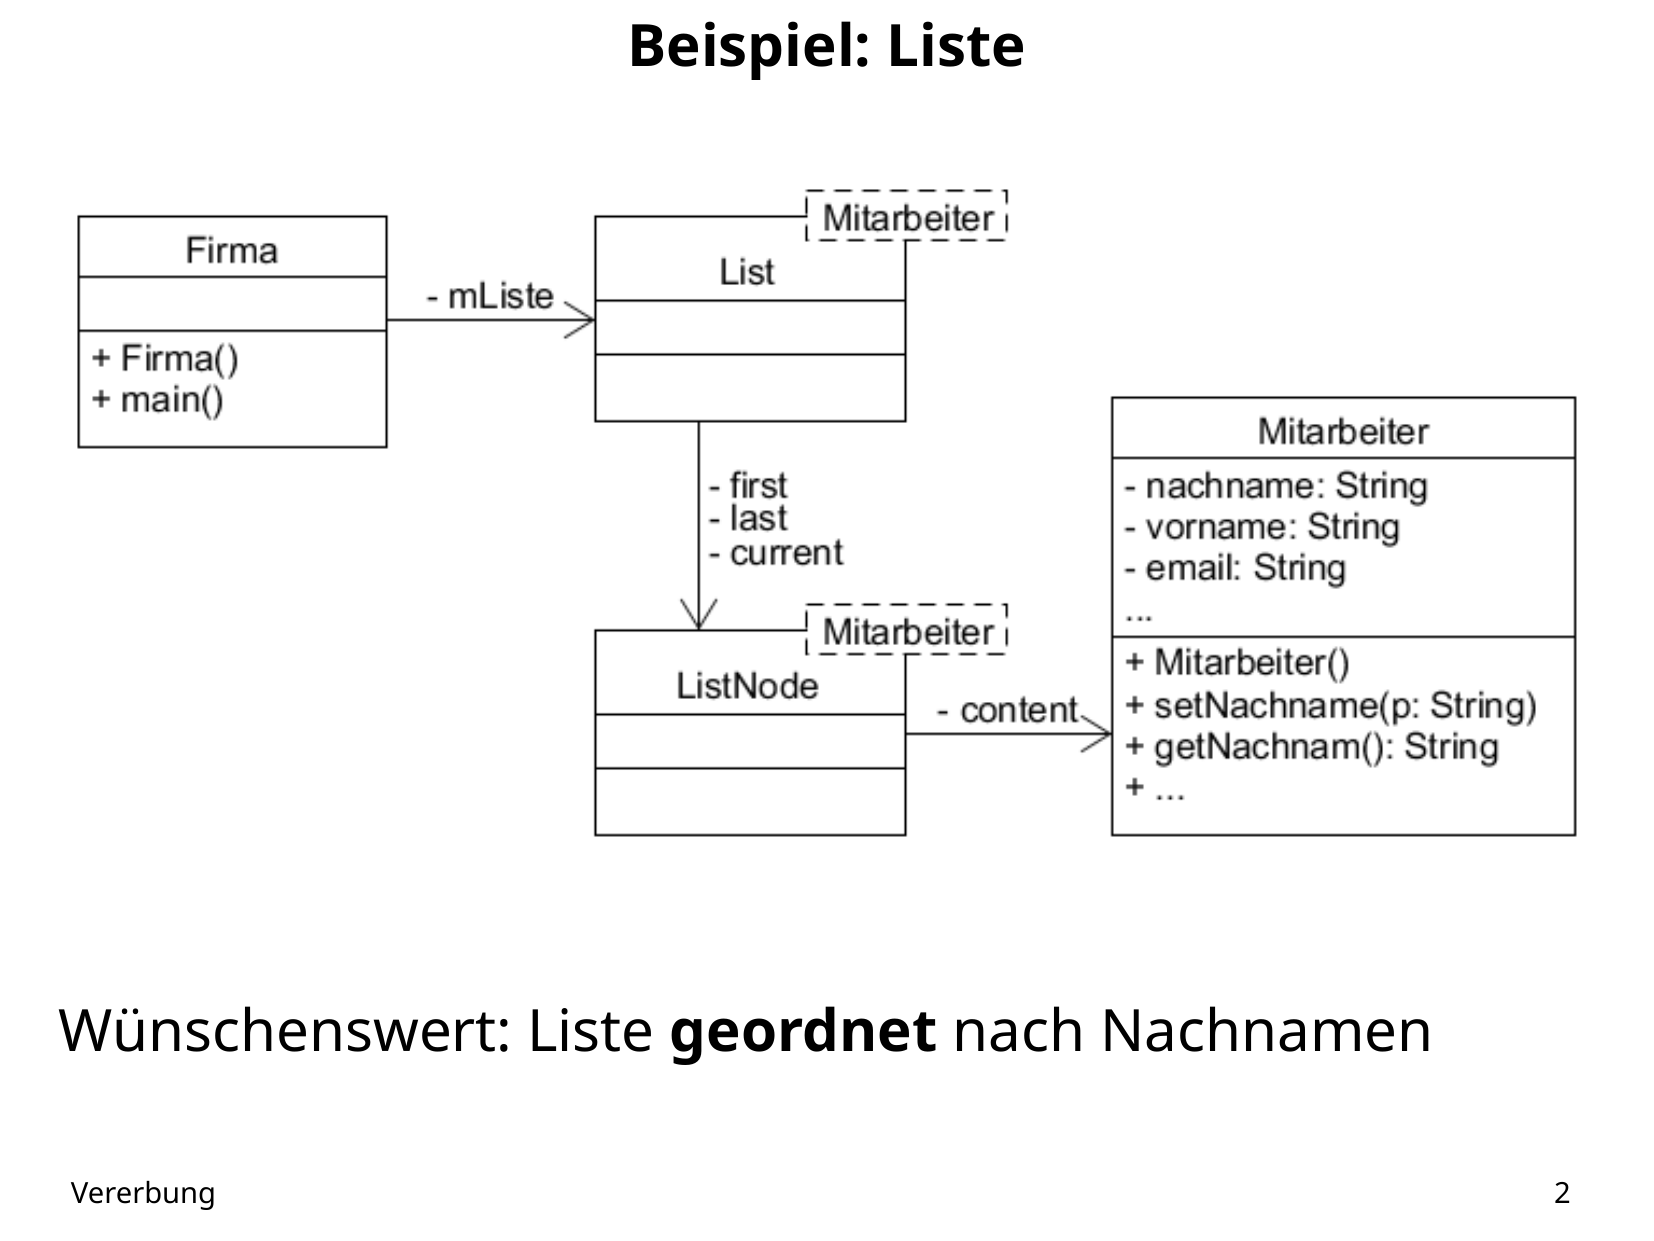

# Beispiel: Liste
Wünschenswert: Liste geordnet nach Nachnamen
Vererbung
2